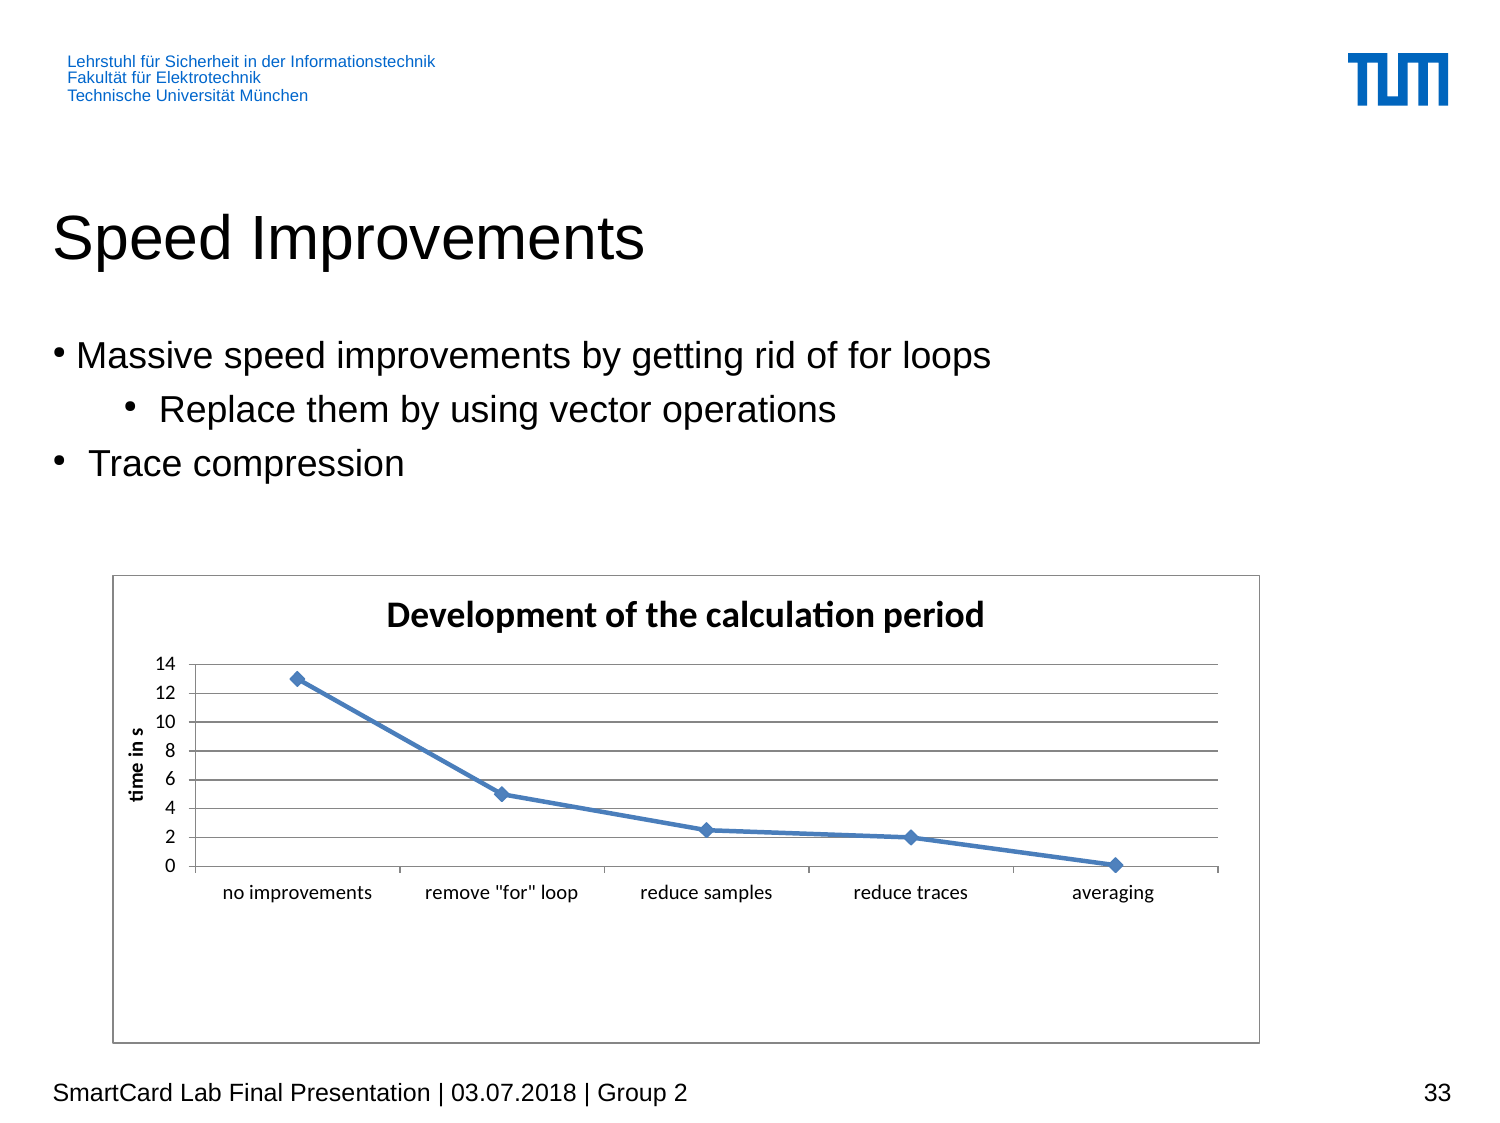

# Speed Improvements
 Massive speed improvements by getting rid of for loops
Replace them by using vector operations
Trace compression
SmartCard Lab Final Presentation | 03.07.2018 | Group 2
33